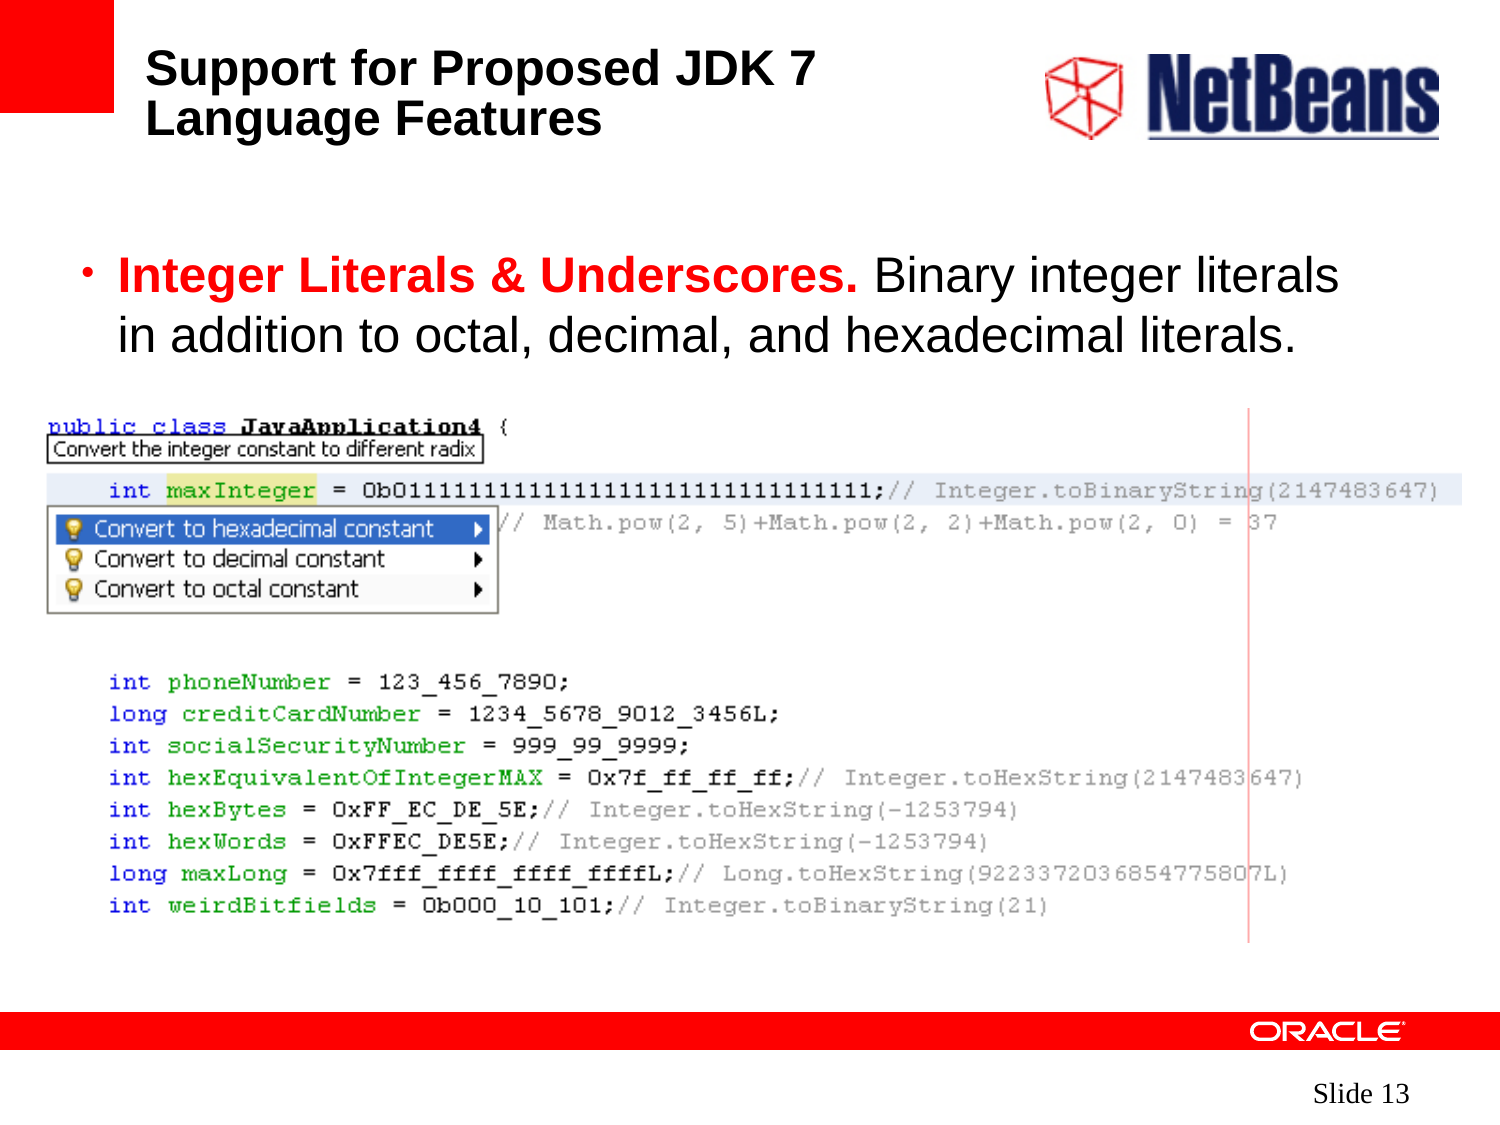

# Support for Proposed JDK 7 Language Features
Integer Literals & Underscores. Binary integer literals in addition to octal, decimal, and hexadecimal literals.